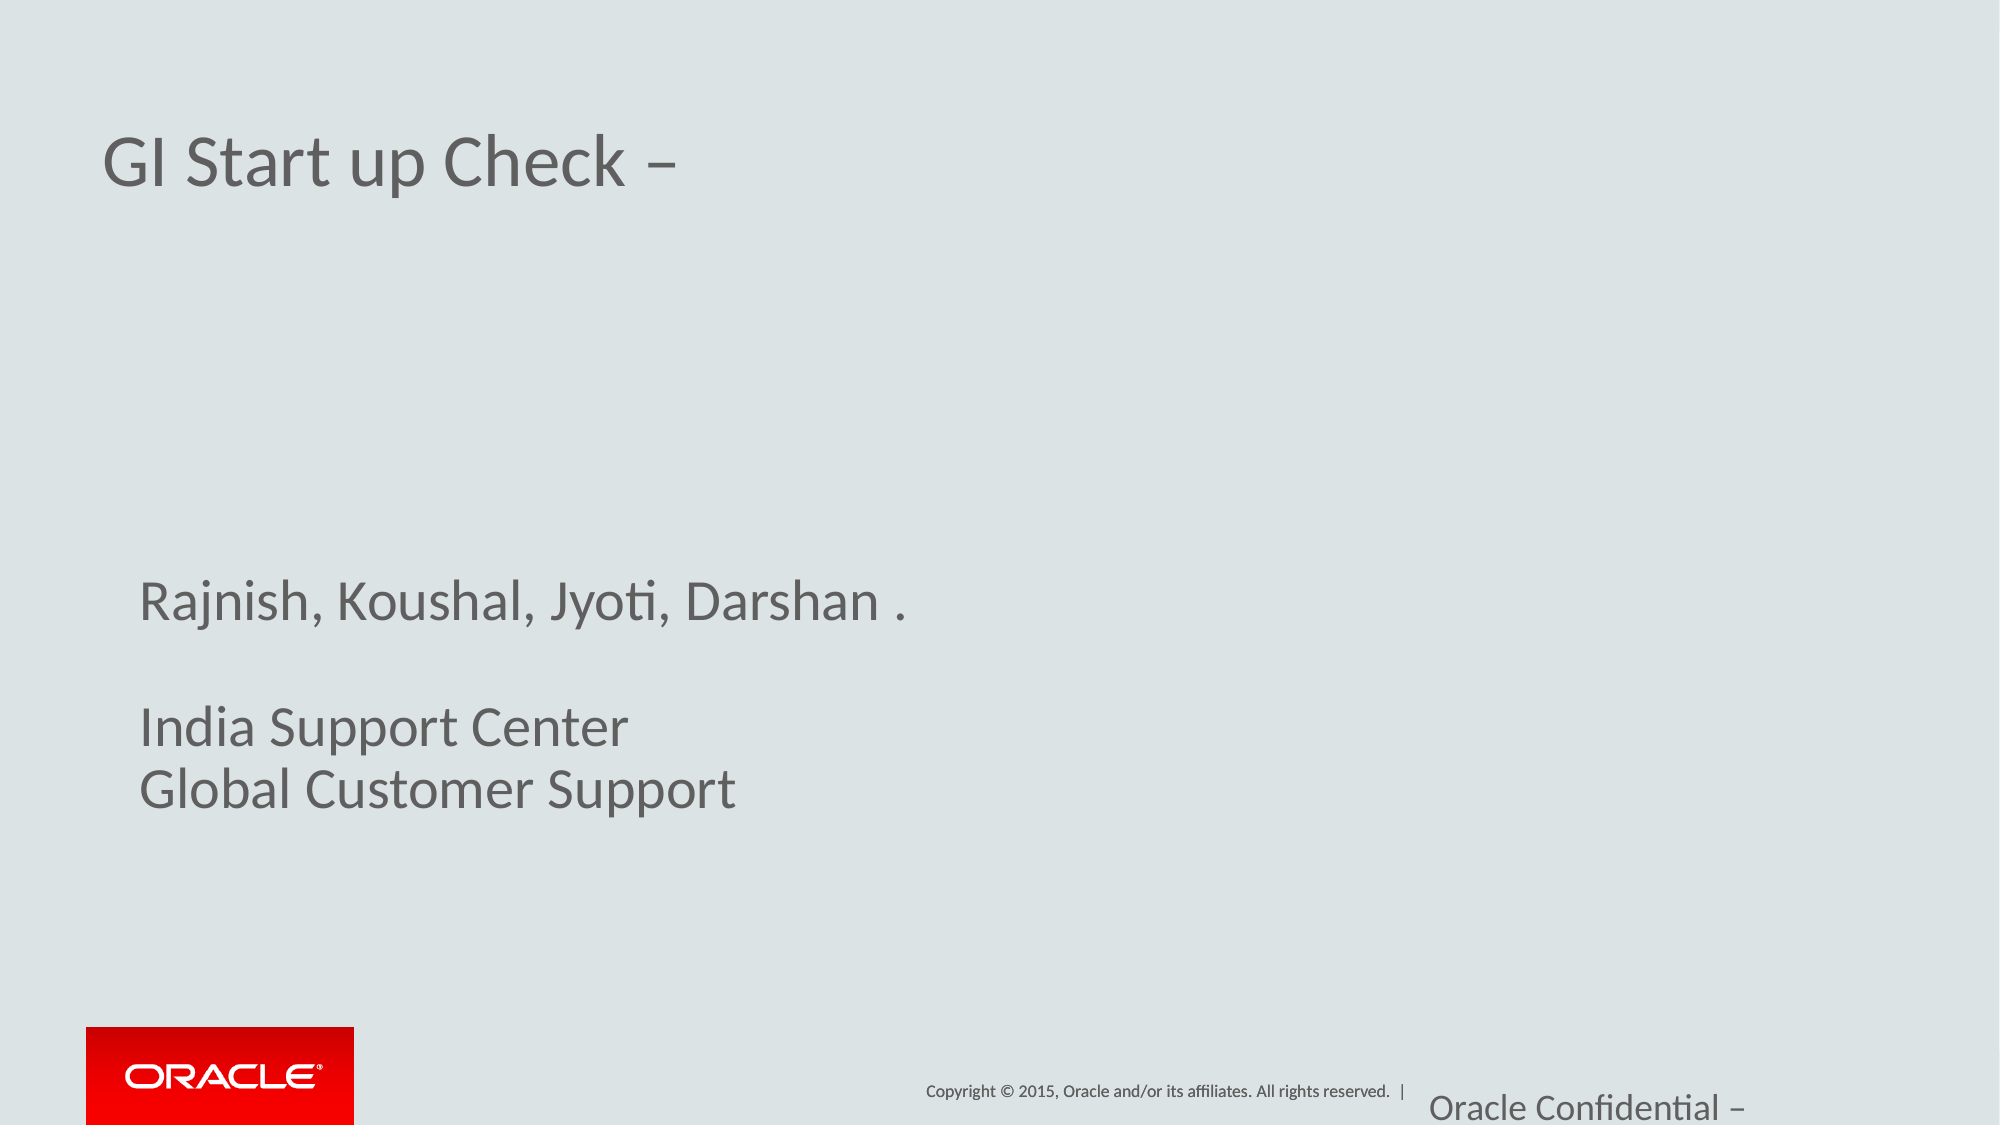

# GI Start up Check –
Rajnish, Koushal, Jyoti, Darshan .
India Support Center
Global Customer Support
Oracle Confidential – Internal/Restricted/Highly Restricted